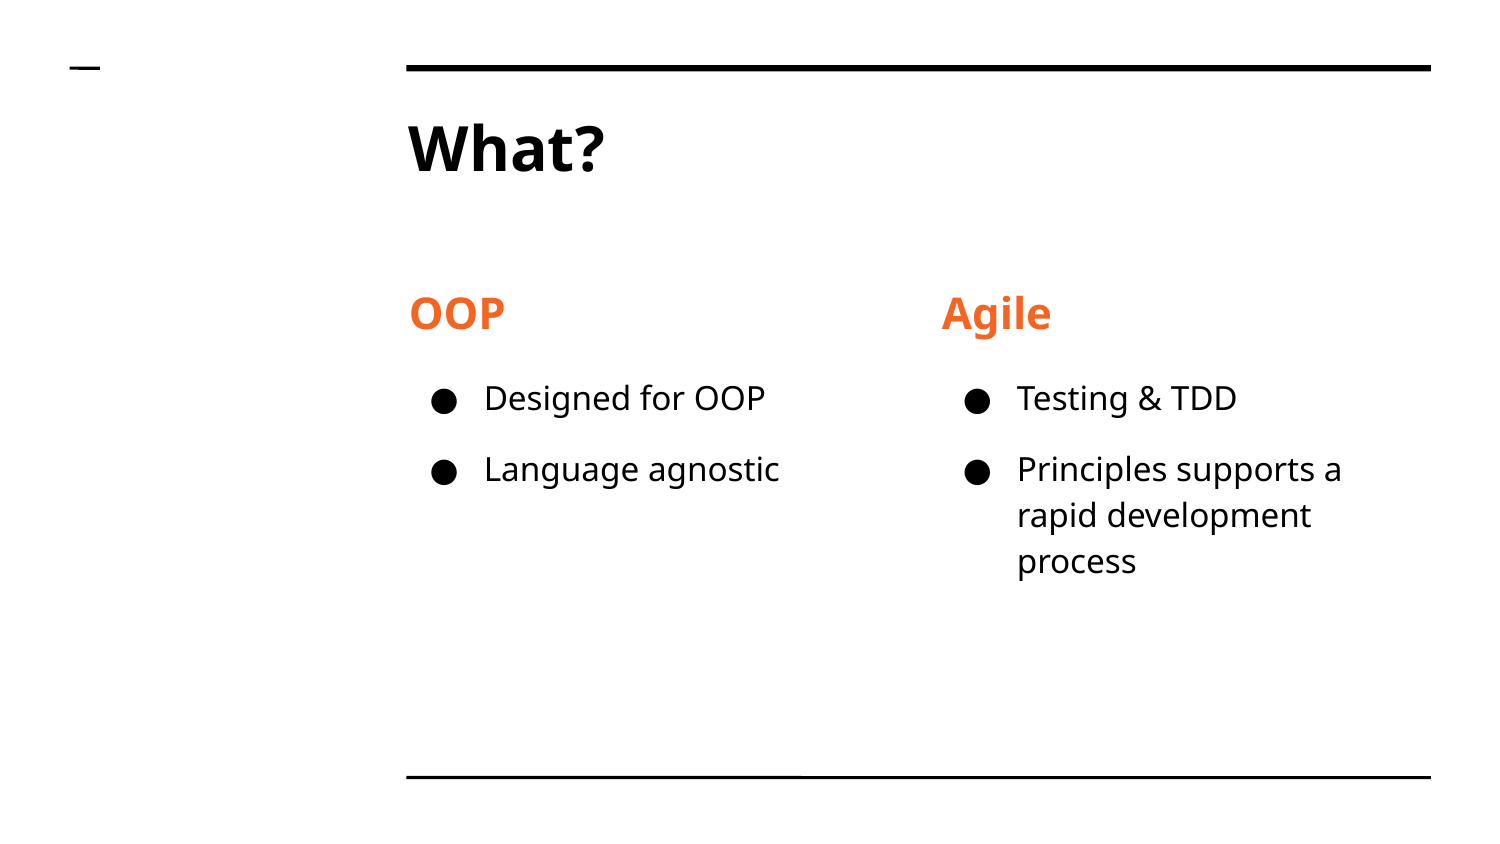

# What?
OOP
Designed for OOP
Language agnostic
Agile
Testing & TDD
Principles supports a rapid development process